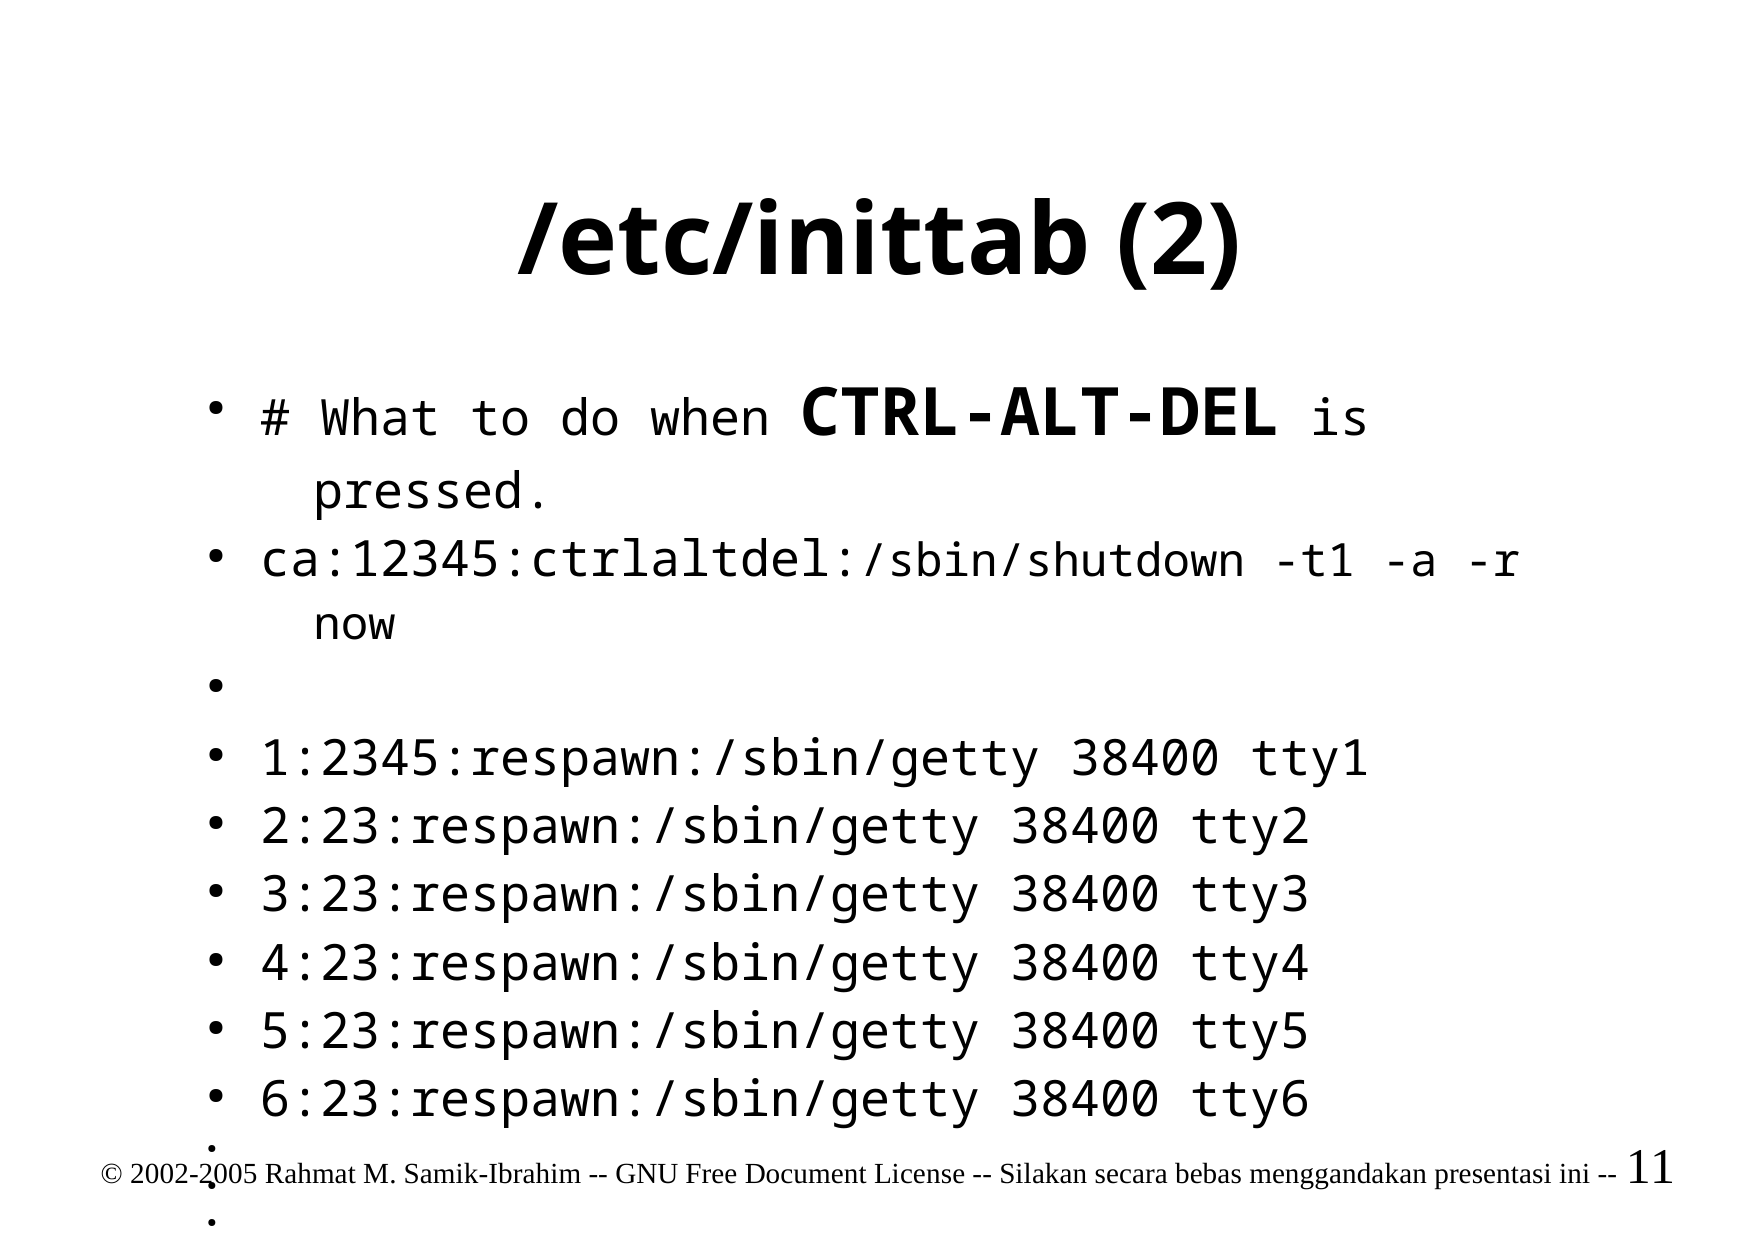

# /etc/inittab (2)
# What to do when CTRL-ALT-DEL is pressed.
ca:12345:ctrlaltdel:/sbin/shutdown -t1 -a -r now
1:2345:respawn:/sbin/getty 38400 tty1
2:23:respawn:/sbin/getty 38400 tty2
3:23:respawn:/sbin/getty 38400 tty3
4:23:respawn:/sbin/getty 38400 tty4
5:23:respawn:/sbin/getty 38400 tty5
6:23:respawn:/sbin/getty 38400 tty6